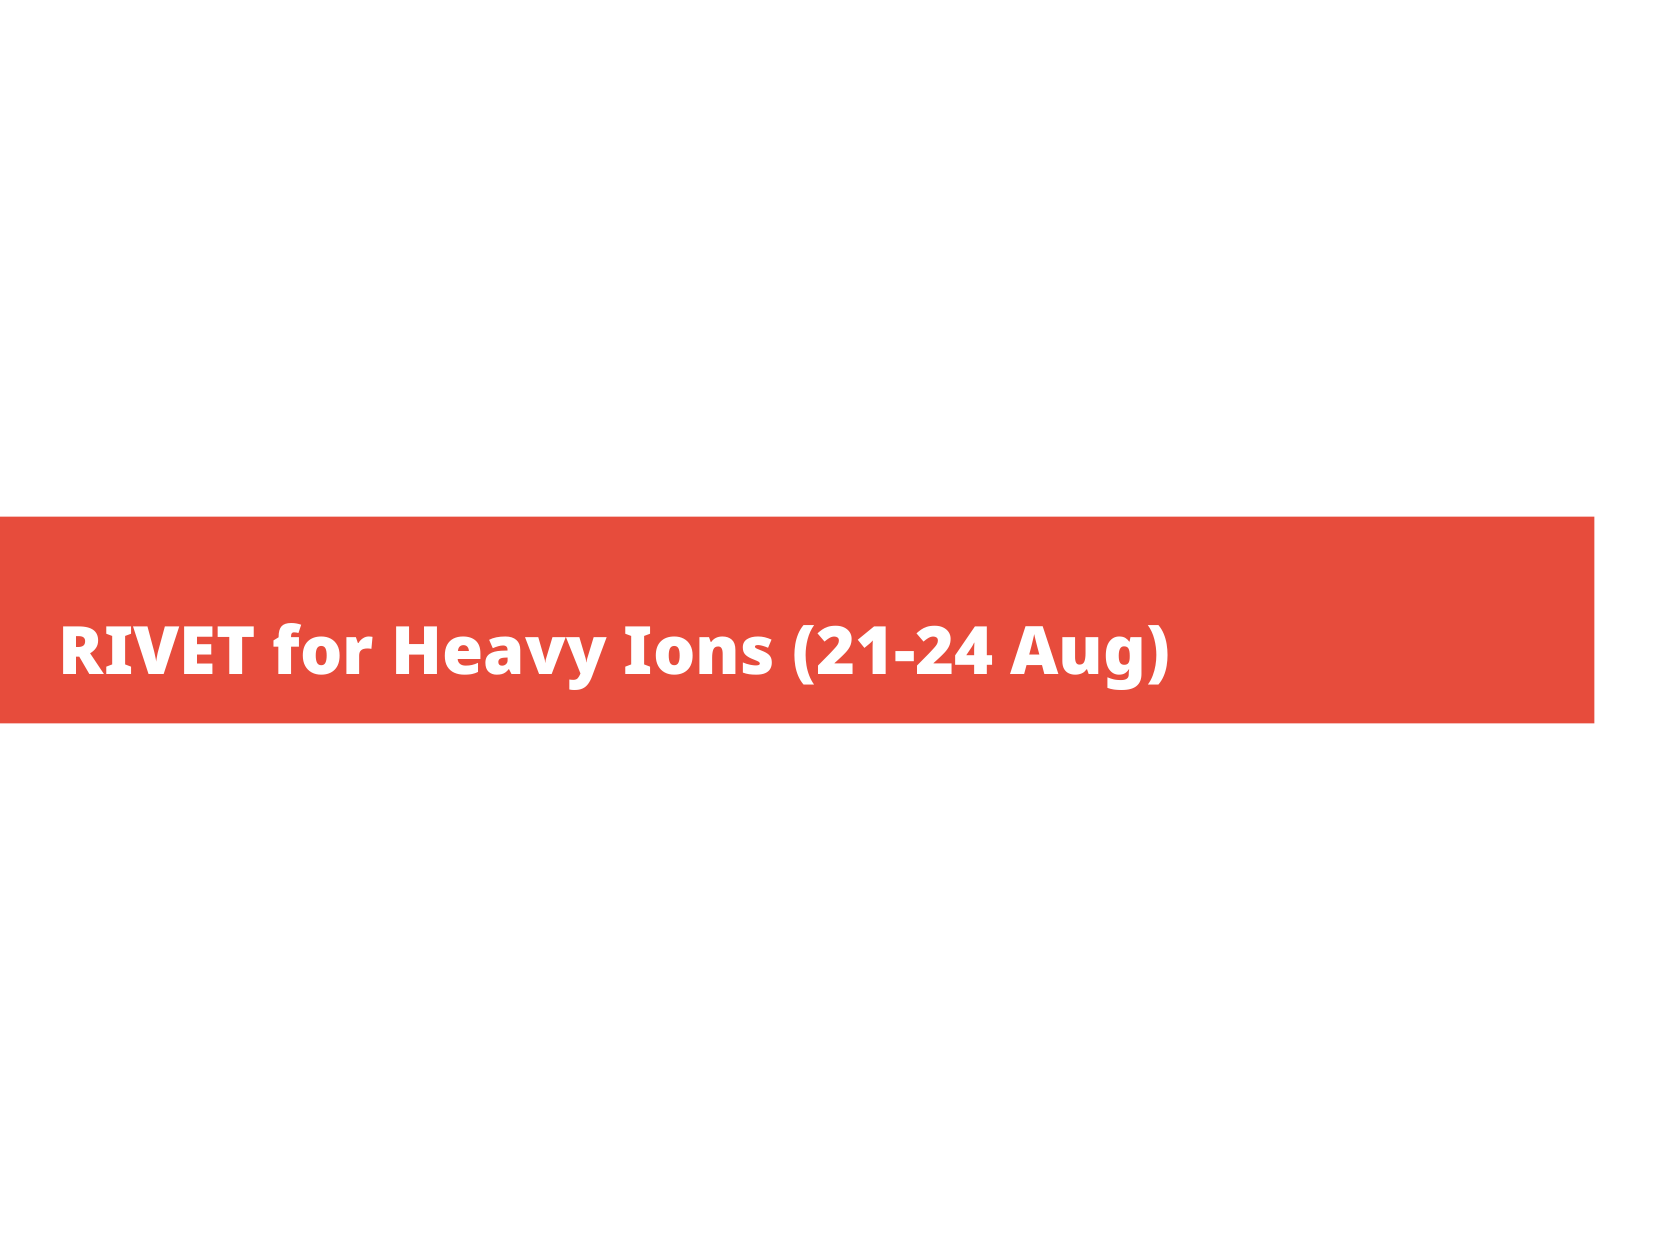

# RIVET for Heavy Ions (21-24 Aug)